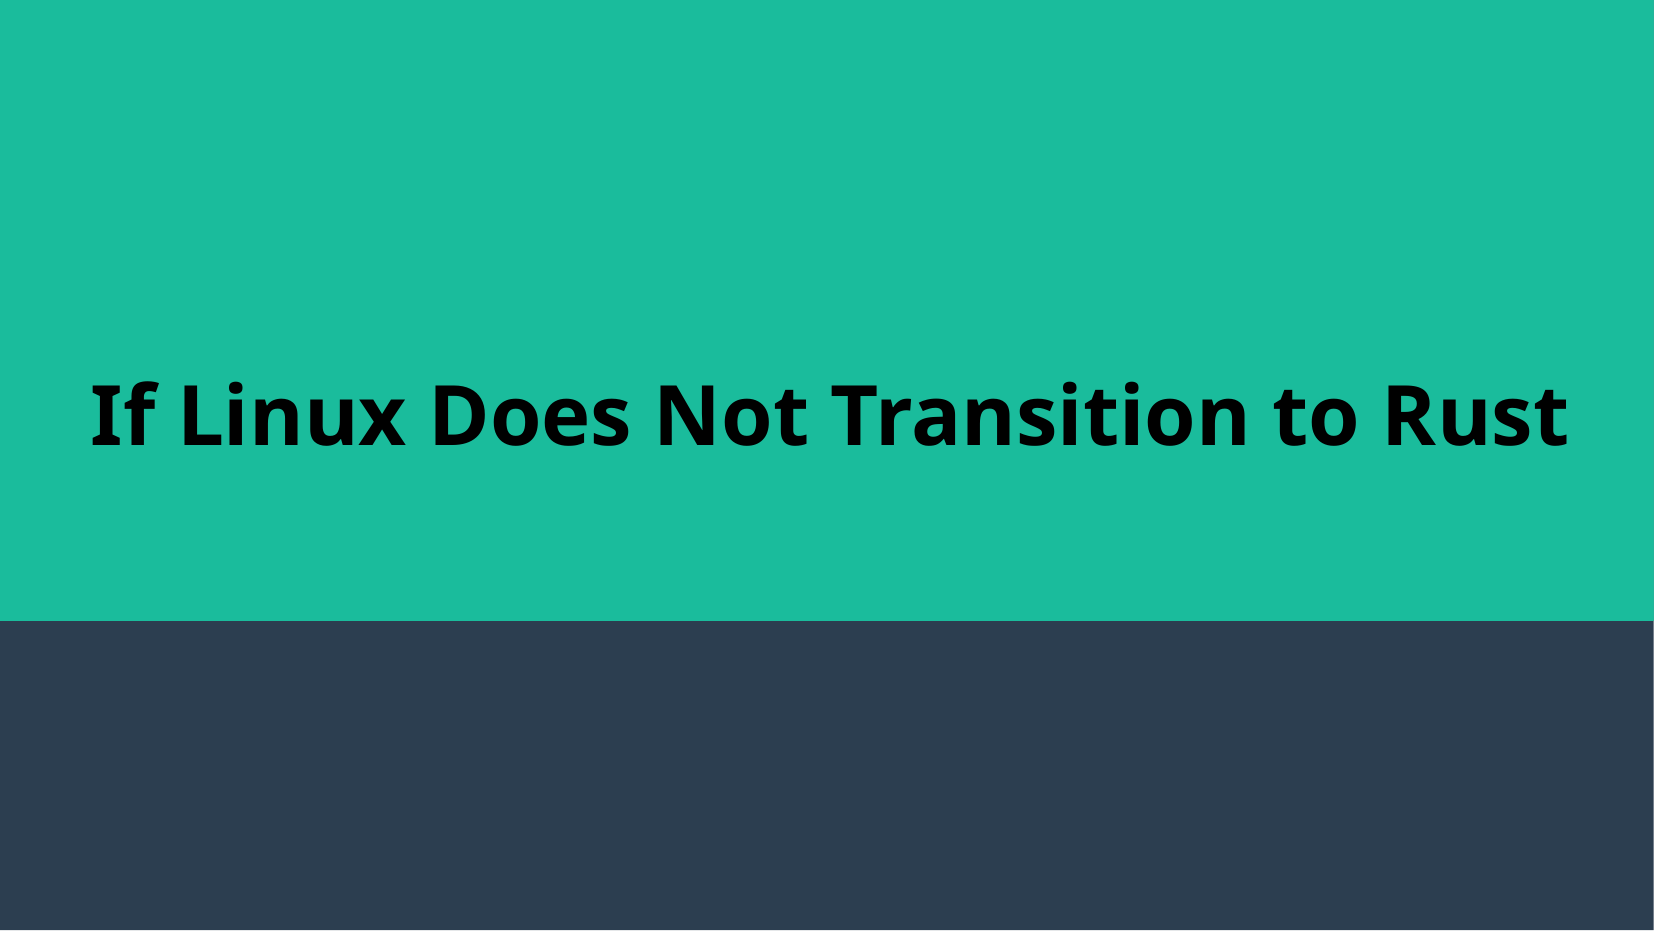

# If Linux Does Not Transition to Rust